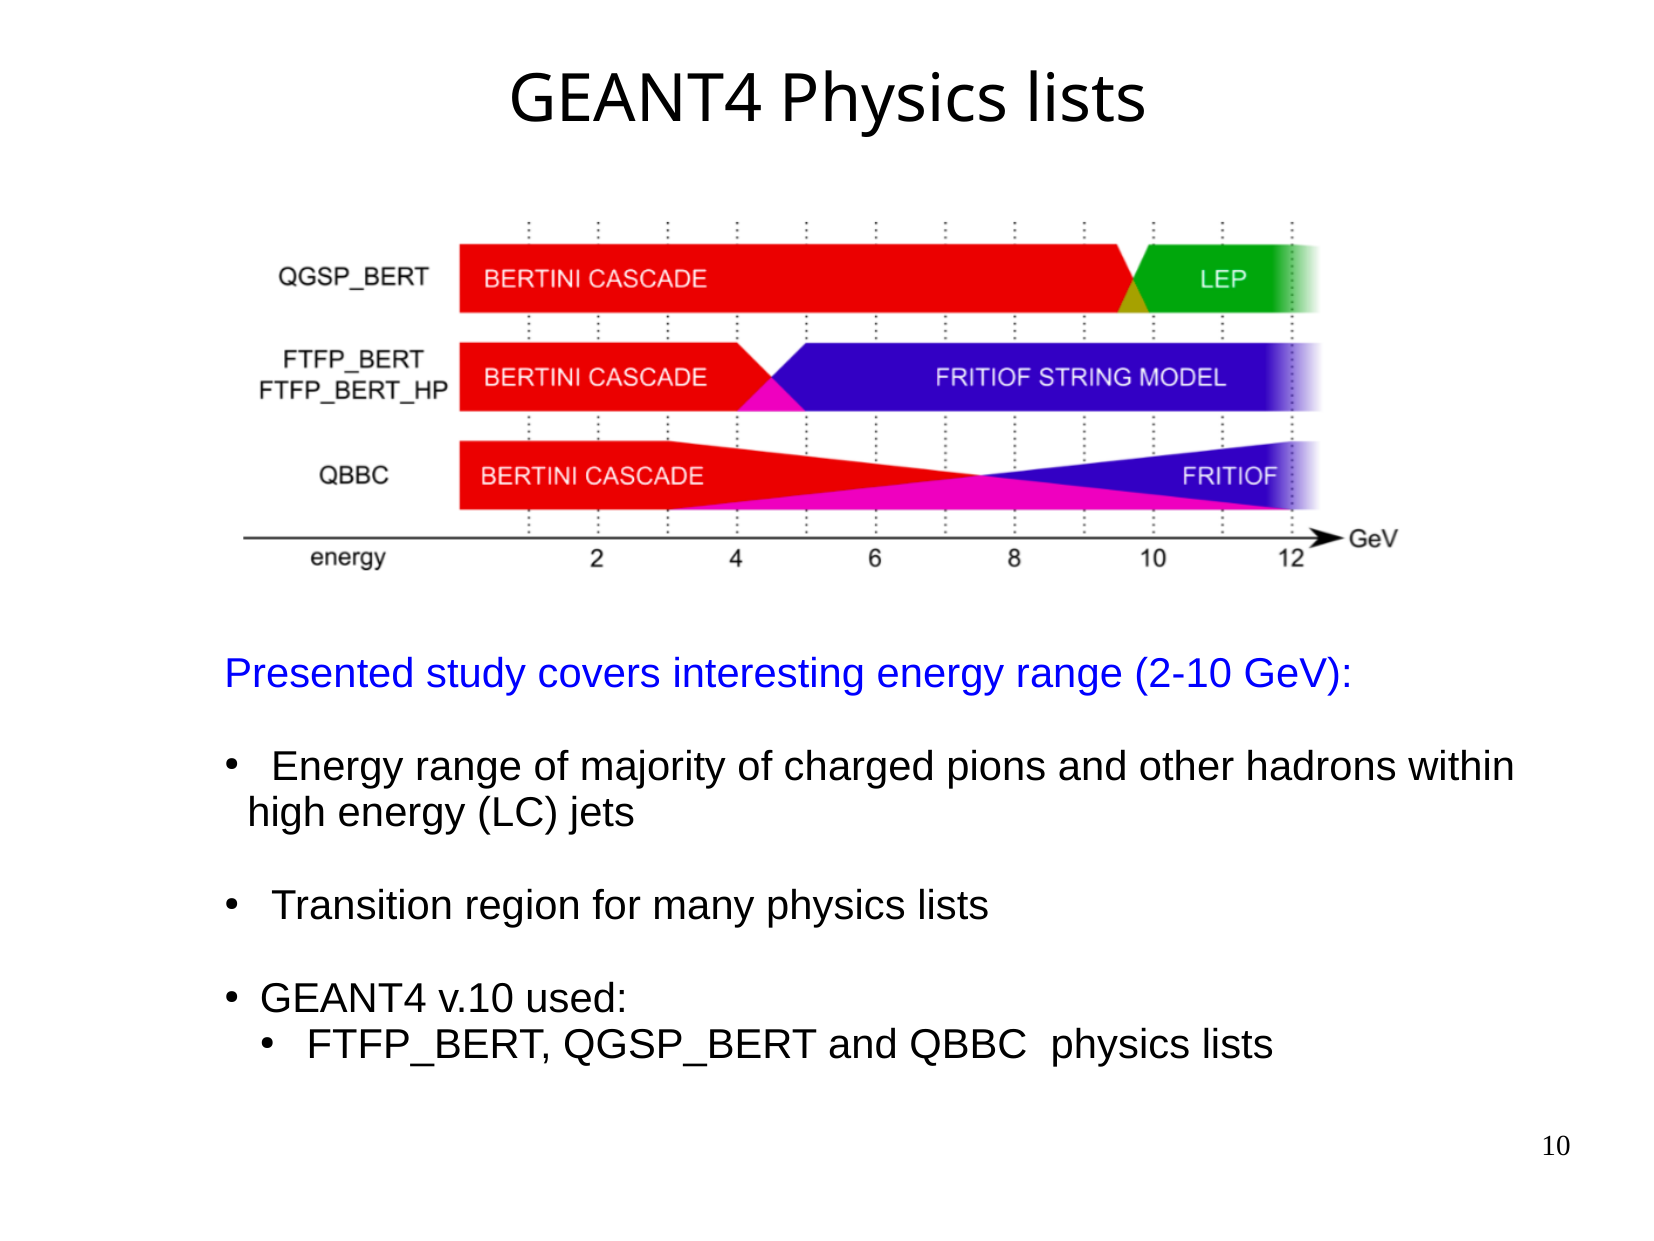

# GEANT4 Physics lists
Presented study covers interesting energy range (2-10 GeV):
 Energy range of majority of charged pions and other hadrons within
 high energy (LC) jets
 Transition region for many physics lists
GEANT4 v.10 used:
 FTFP_BERT, QGSP_BERT and QBBC physics lists
10